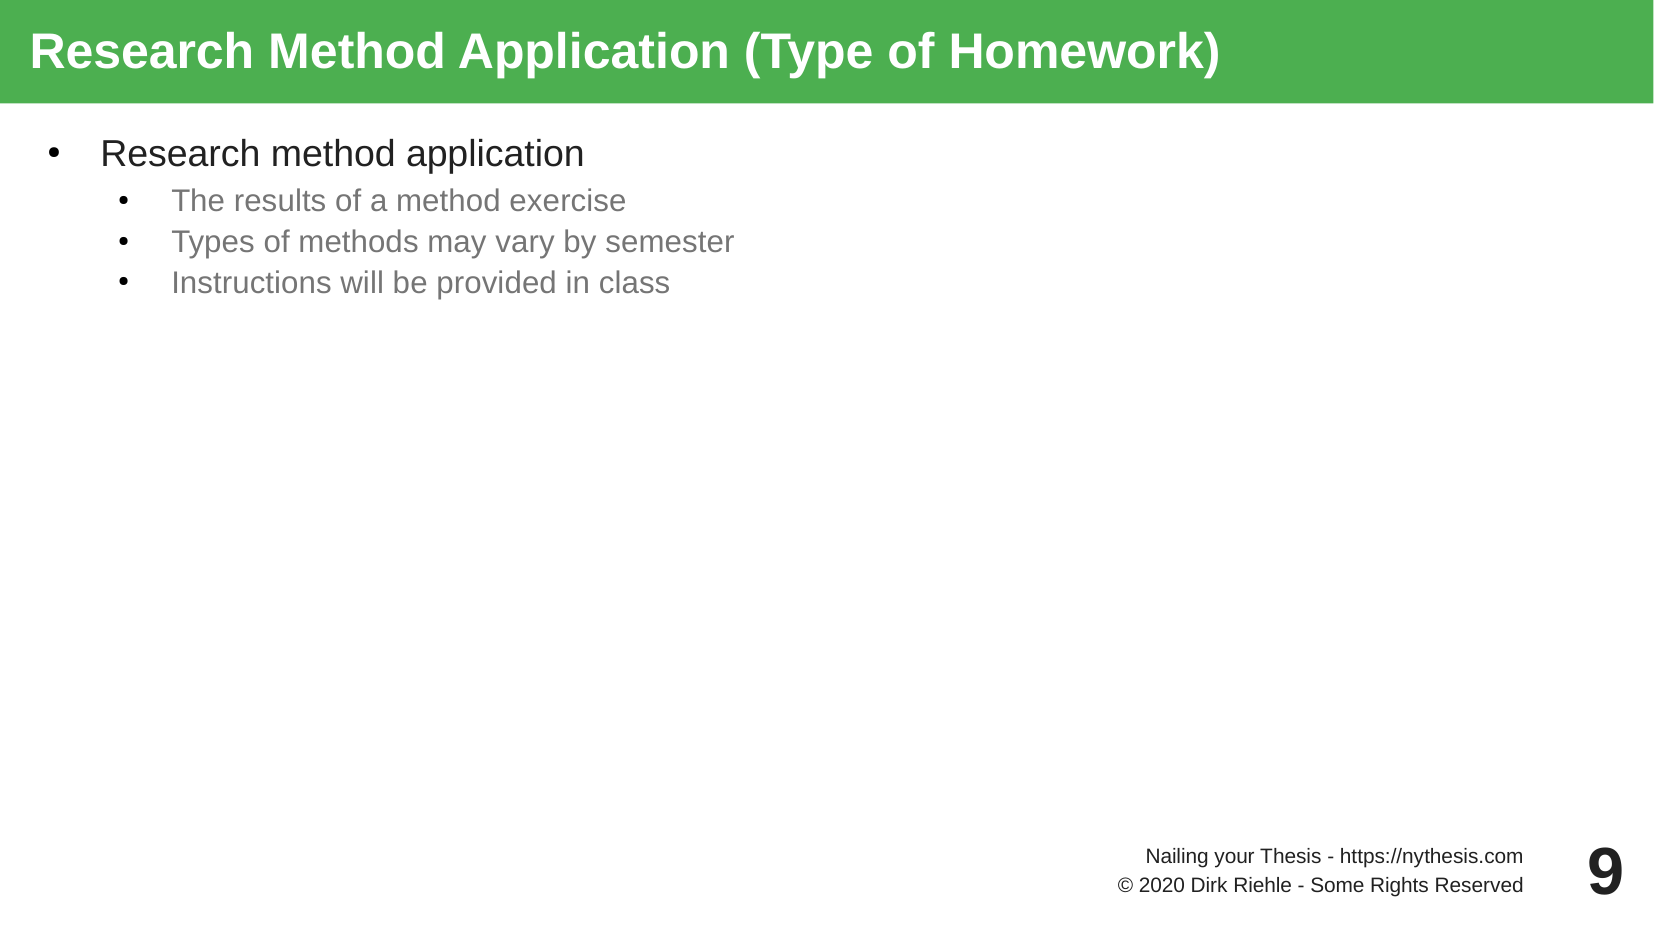

# Research Method Application (Type of Homework)
Research method application
The results of a method exercise
Types of methods may vary by semester
Instructions will be provided in class
Nailing your Thesis - https://nythesis.com
9
© 2020 Dirk Riehle - Some Rights Reserved